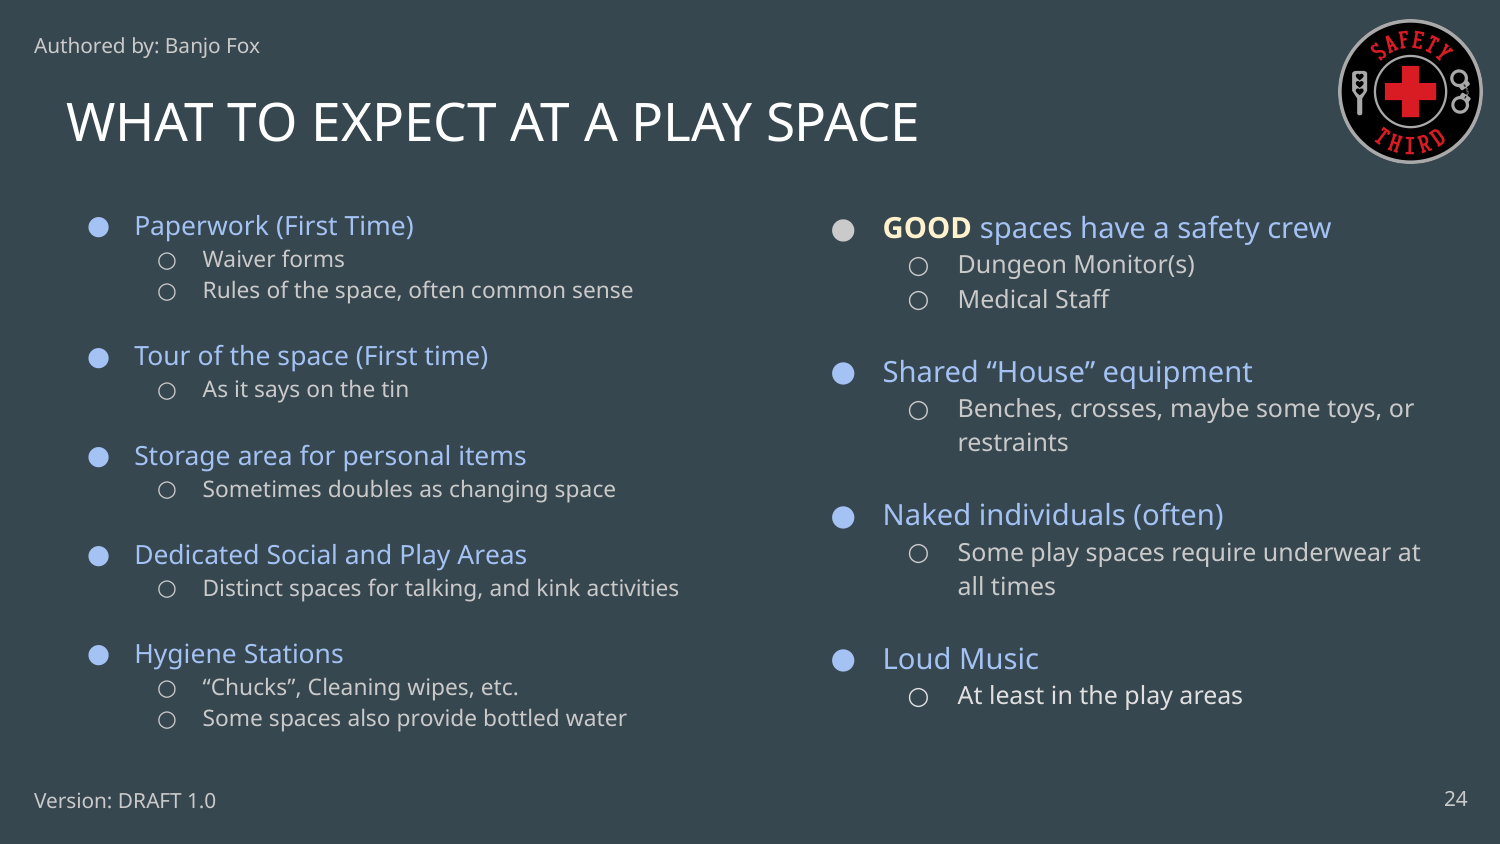

# WHAT TO EXPECT AT A PLAY SPACE
Paperwork (First Time)
Waiver forms
Rules of the space, often common sense
Tour of the space (First time)
As it says on the tin
Storage area for personal items
Sometimes doubles as changing space
Dedicated Social and Play Areas
Distinct spaces for talking, and kink activities
Hygiene Stations
“Chucks”, Cleaning wipes, etc.
Some spaces also provide bottled water
GOOD spaces have a safety crew
Dungeon Monitor(s)
Medical Staff
Shared “House” equipment
Benches, crosses, maybe some toys, or restraints
Naked individuals (often)
Some play spaces require underwear at all times
Loud Music
At least in the play areas